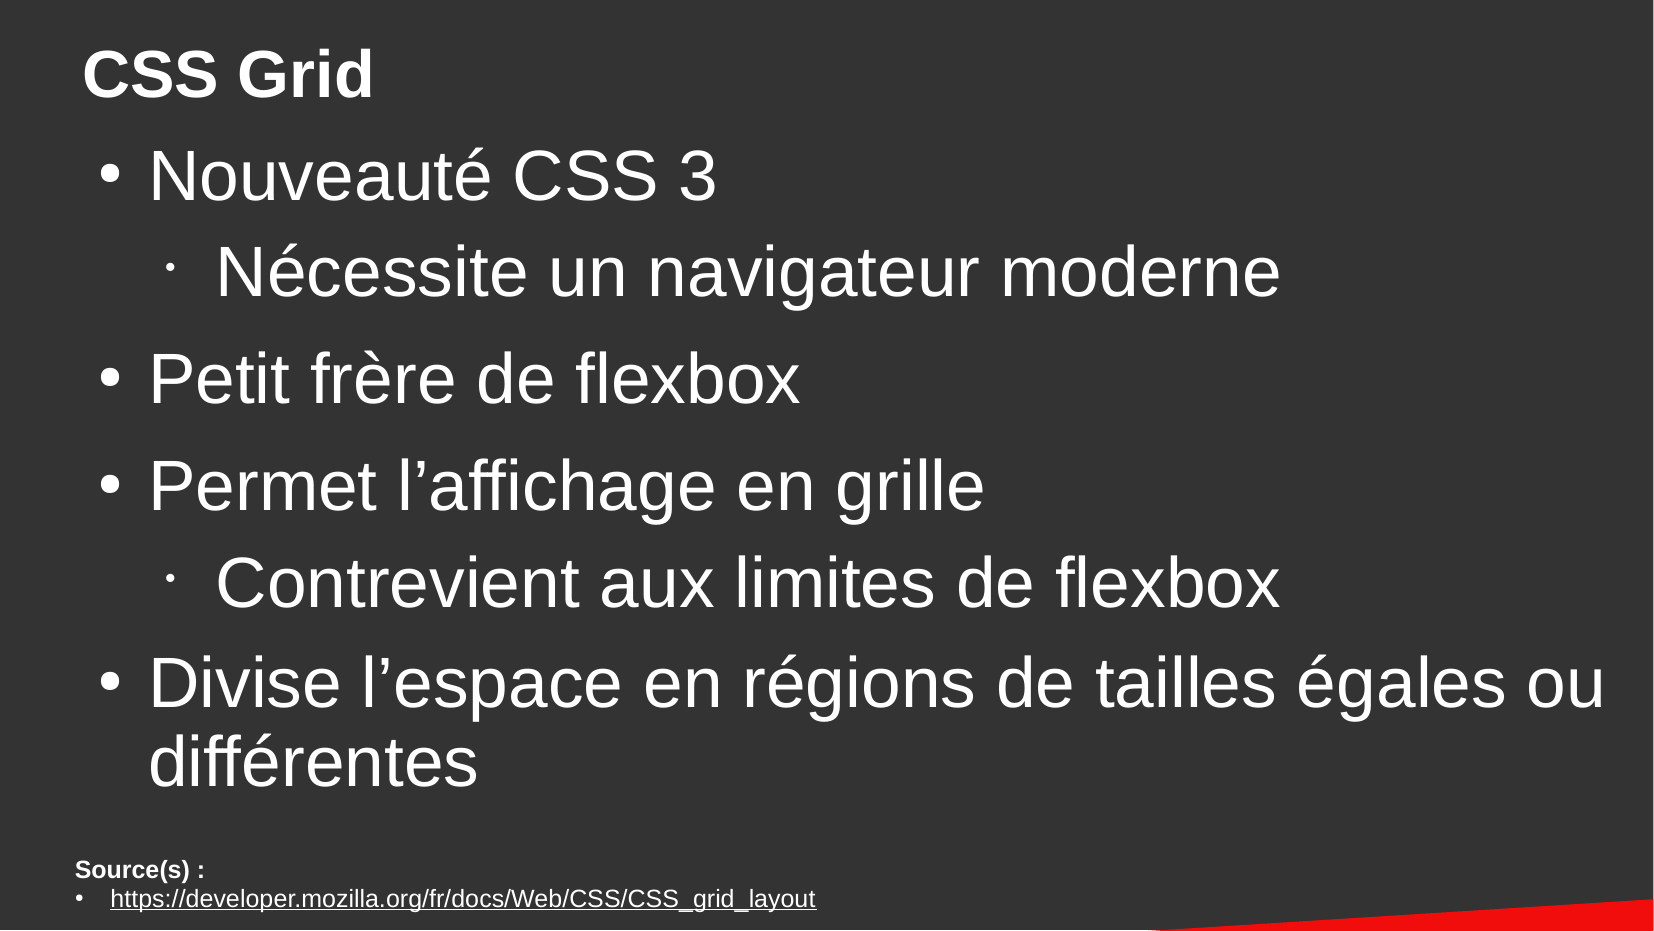

# CSS Grid
Nouveauté CSS 3
Nécessite un navigateur moderne
Petit frère de flexbox
Permet l’affichage en grille
Contrevient aux limites de flexbox
Divise l’espace en régions de tailles égales ou différentes
Source(s) :
https://developer.mozilla.org/fr/docs/Web/CSS/CSS_grid_layout